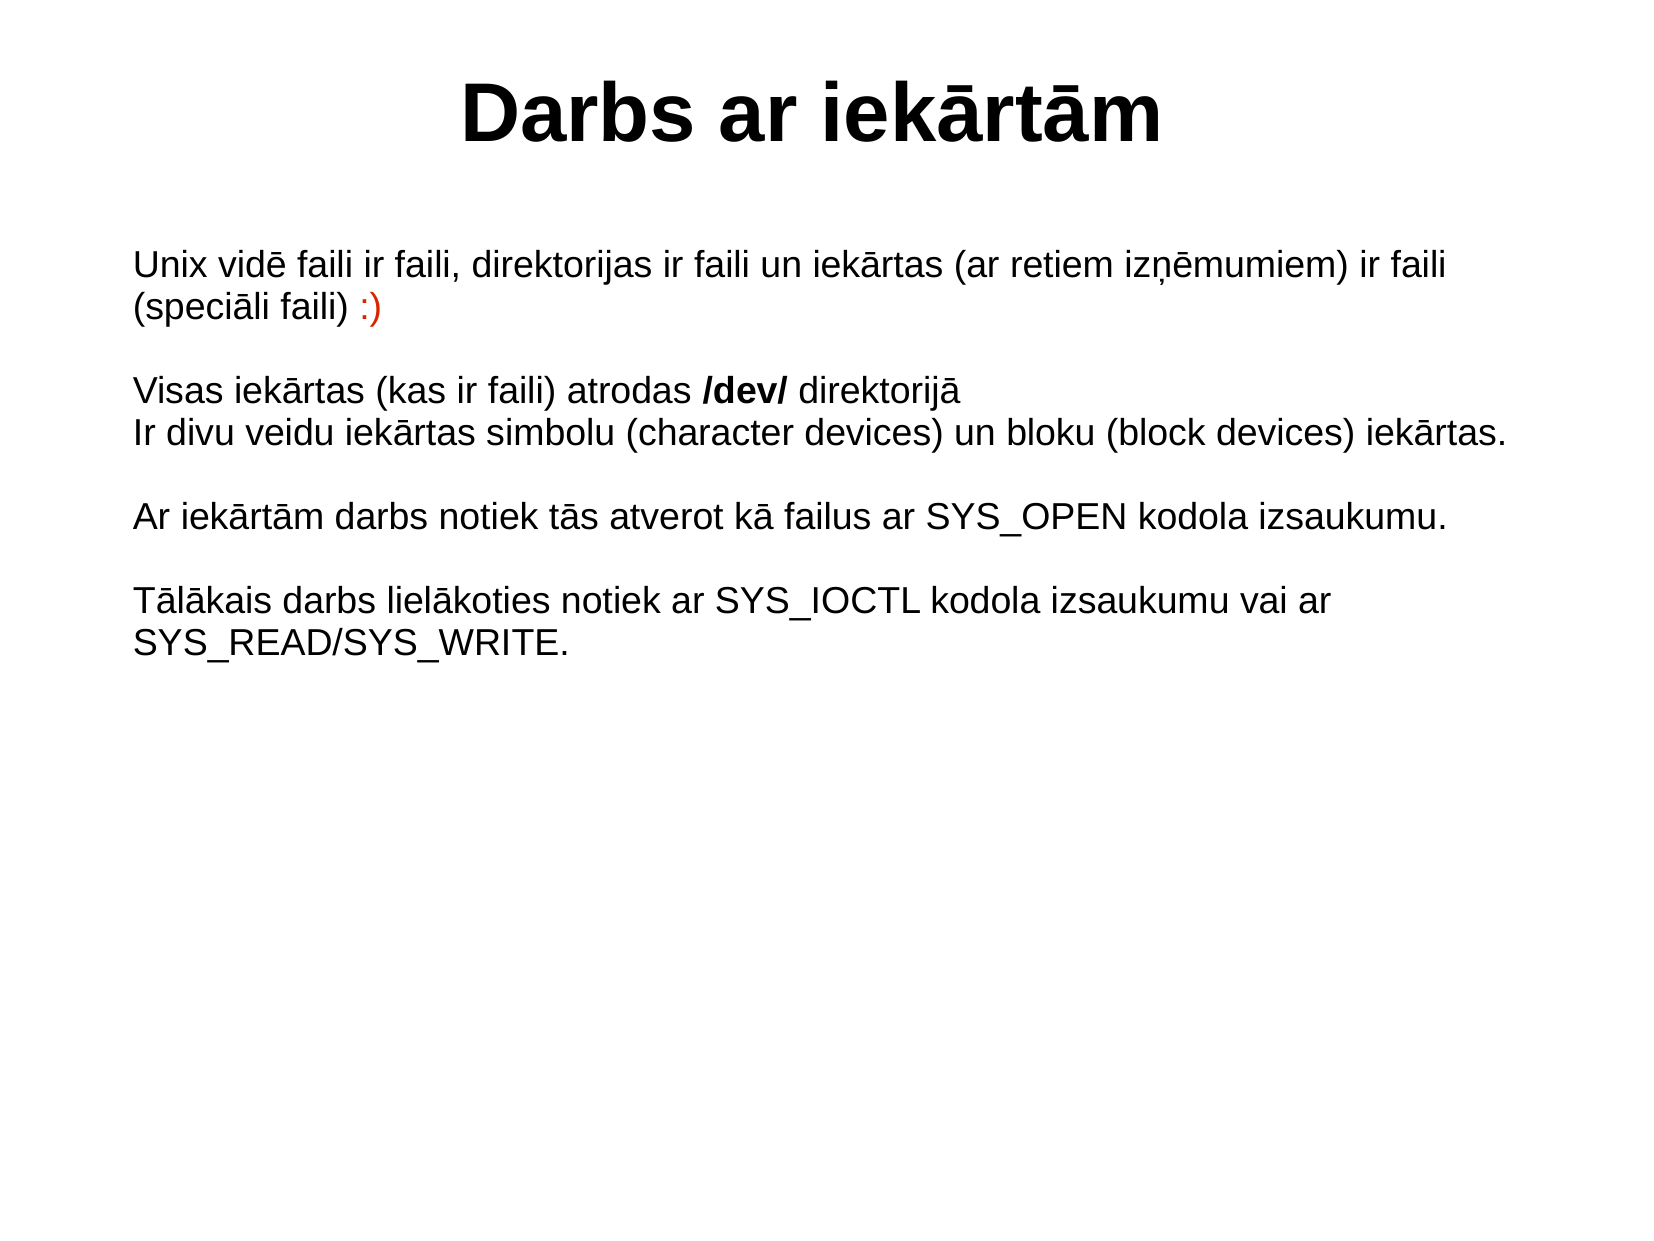

Darbs ar iekārtām
Unix vidē faili ir faili, direktorijas ir faili un iekārtas (ar retiem izņēmumiem) ir faili (speciāli faili) :)
Visas iekārtas (kas ir faili) atrodas /dev/ direktorijā
Ir divu veidu iekārtas simbolu (character devices) un bloku (block devices) iekārtas.
Ar iekārtām darbs notiek tās atverot kā failus ar SYS_OPEN kodola izsaukumu.
Tālākais darbs lielākoties notiek ar SYS_IOCTL kodola izsaukumu vai ar SYS_READ/SYS_WRITE.